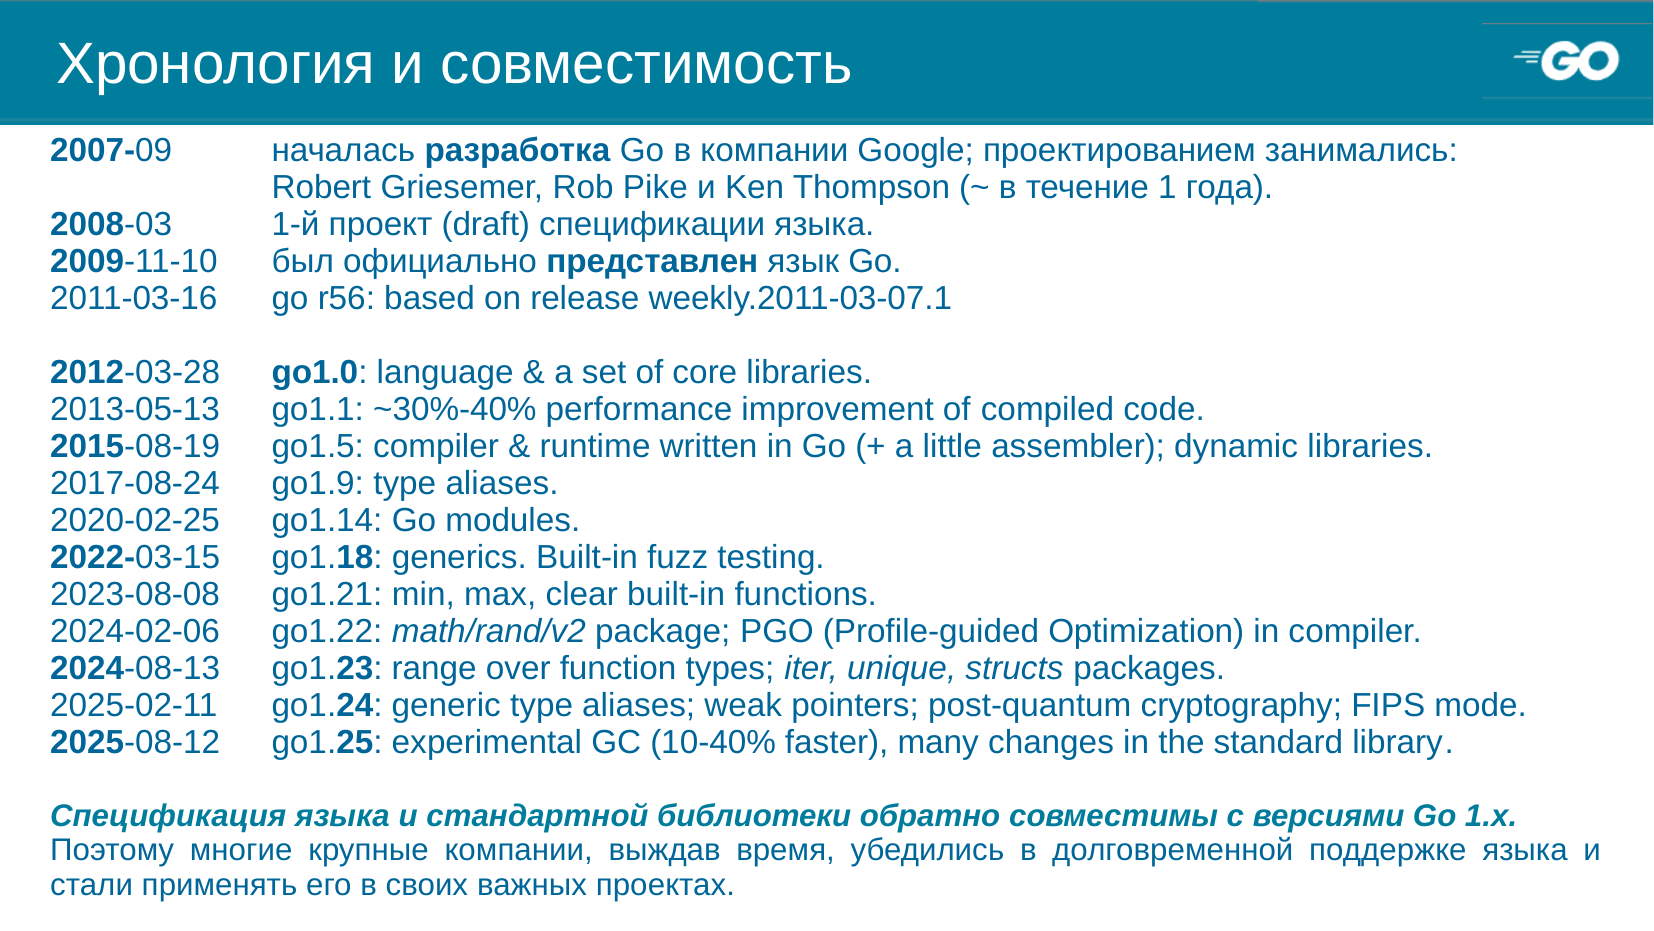

Хронология и совместимость
2007-09		началась разработка Go в компании Google; проектированием занимались:
		 	Robert Griesemer, Rob Pike и Ken Thompson (~ в течение 1 года).
2008-03		1-й проект (draft) спецификации языка.
2009-11-10	был официально представлен язык Go.
2011-03-16	go r56: based on release weekly.2011-03-07.1
2012-03-28	go1.0: language & a set of core libraries.
2013-05-13	go1.1: ~30%-40% performance improvement of compiled code.
2015-08-19	go1.5: compiler & runtime written in Go (+ a little assembler); dynamic libraries.
2017-08-24	go1.9: type aliases.
2020-02-25	go1.14: Go modules.
2022-03-15	go1.18: generics. Built-in fuzz testing.
2023-08-08	go1.21: min, max, clear built-in functions.
2024-02-06	go1.22: math/rand/v2 package; PGO (Profile-guided Optimization) in compiler.
2024-08-13	go1.23: range over function types; iter, unique, structs packages.
2025-02-11	go1.24: generic type aliases; weak pointers; post-quantum cryptography; FIPS mode.
2025-08-12	go1.25: experimental GC (10-40% faster), many changes in the standard library.
Спецификация языка и стандартной библиотеки обратно совместимы с версиями Go 1.x.
Поэтому многие крупные компании, выждав время, убедились в долговременной поддержке языка и стали применять его в своих важных проектах.